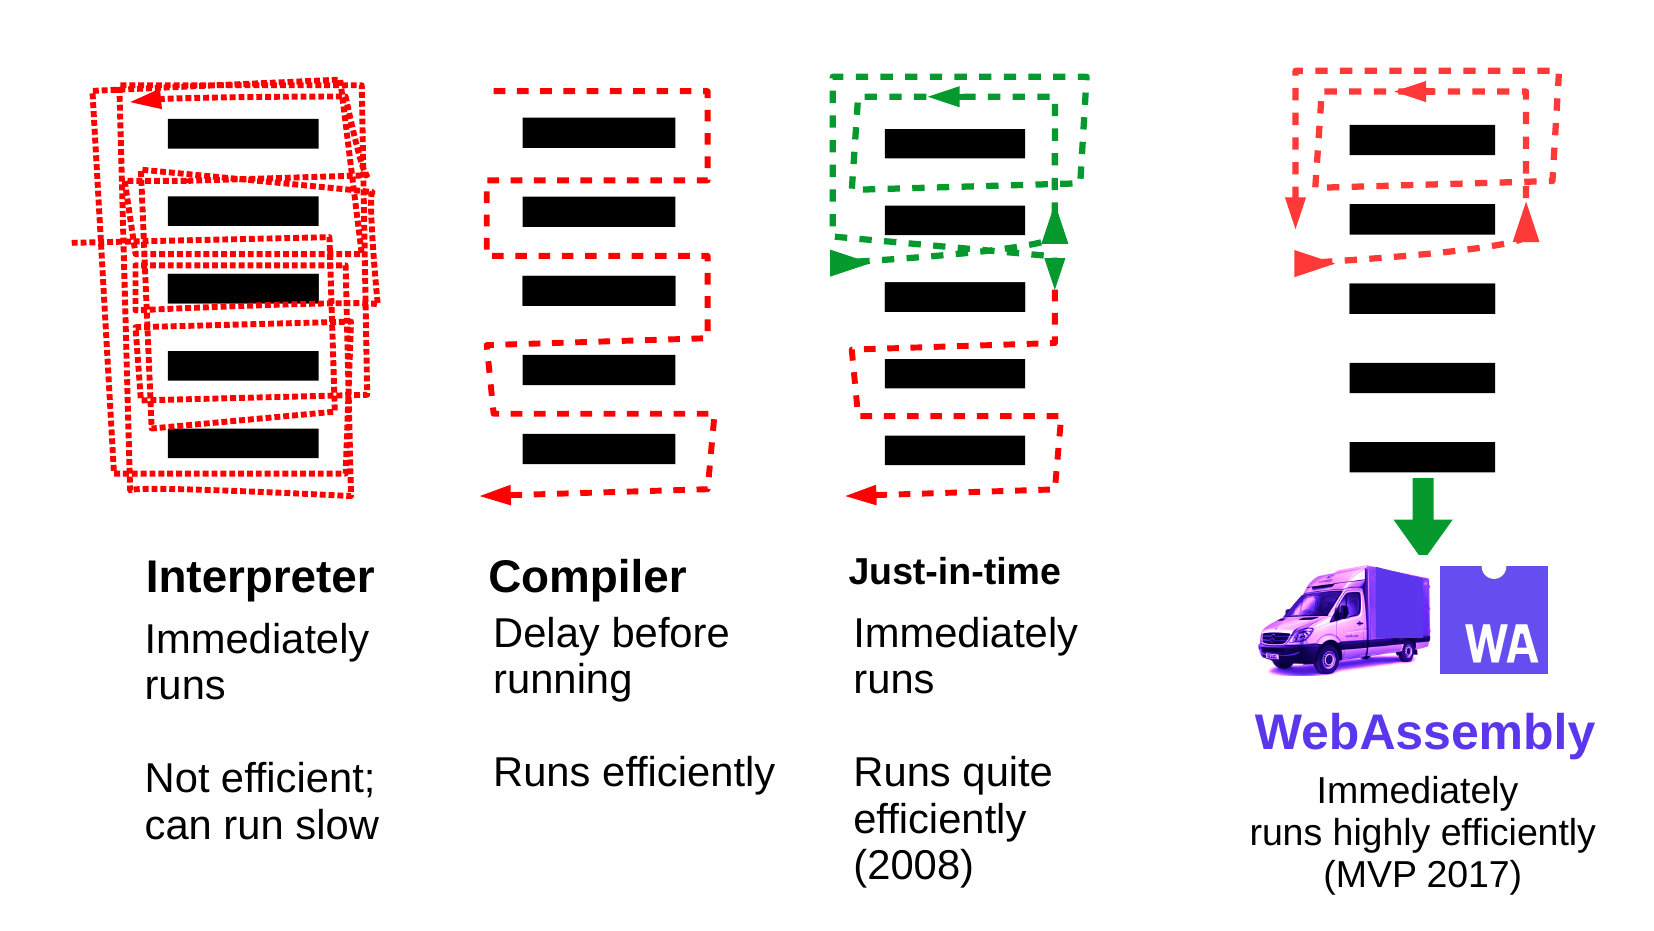

Interpreter
Compiler
Just-in-time
Delay before running
Runs efficiently
Immediately
runs
Runs quite efficiently
(2008)
Immediately
runs
Not efficient;
can run slow
WebAssembly
Immediately
runs highly efficiently
(MVP 2017)